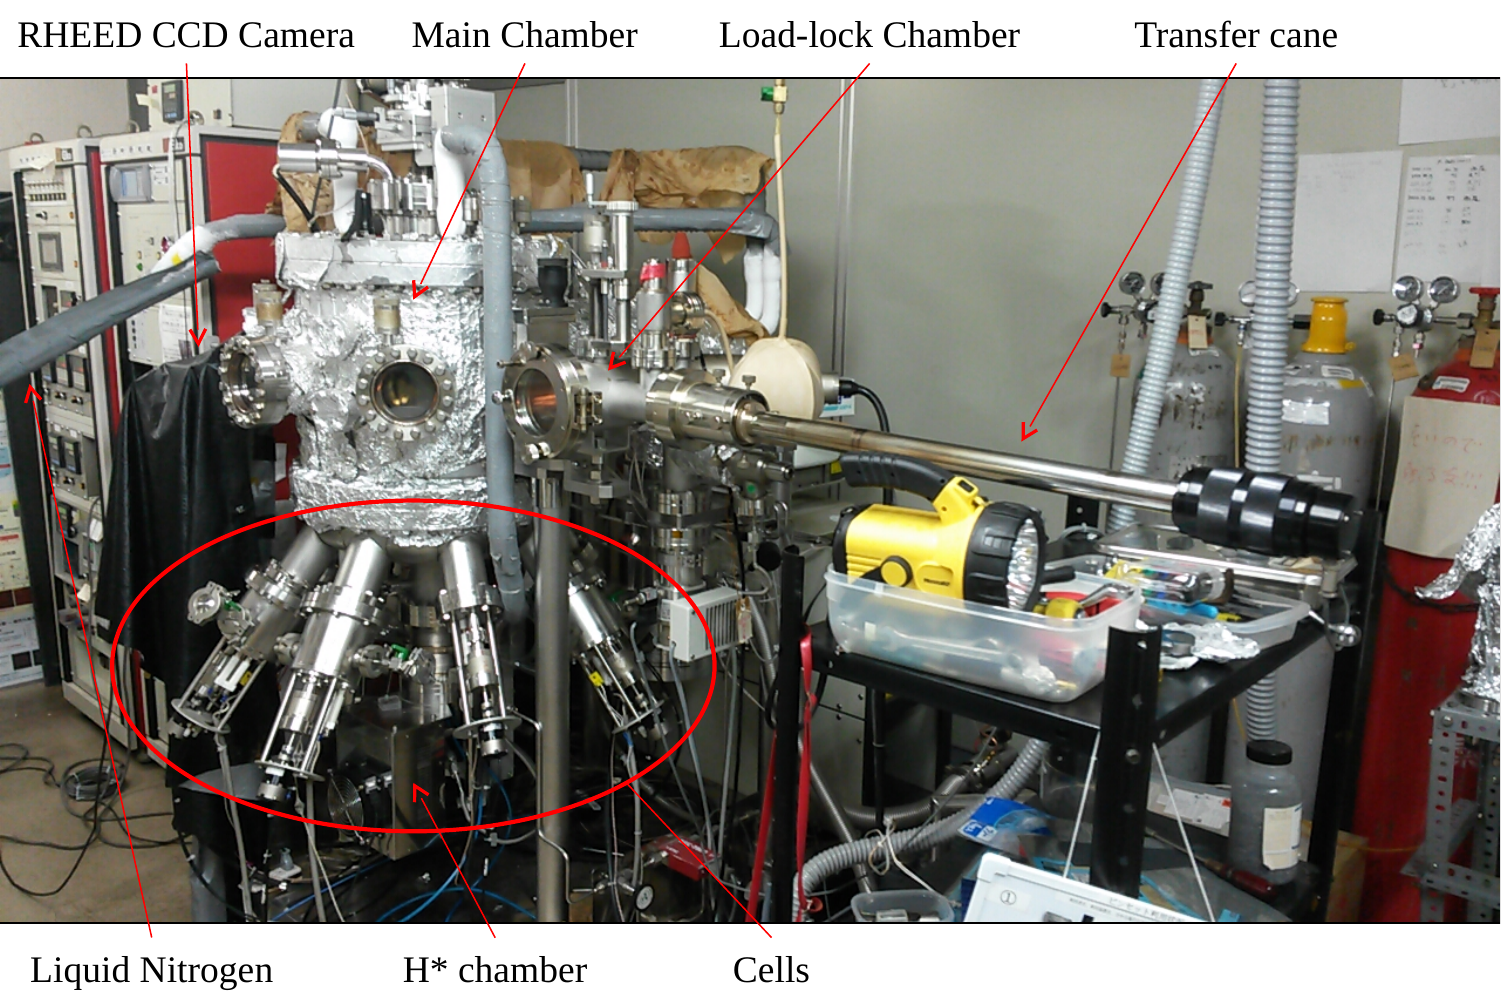

RHEED CCD Camera
Load-lock Chamber
Transfer cane
Main Chamber
Liquid Nitrogen
Cells
H* chamber